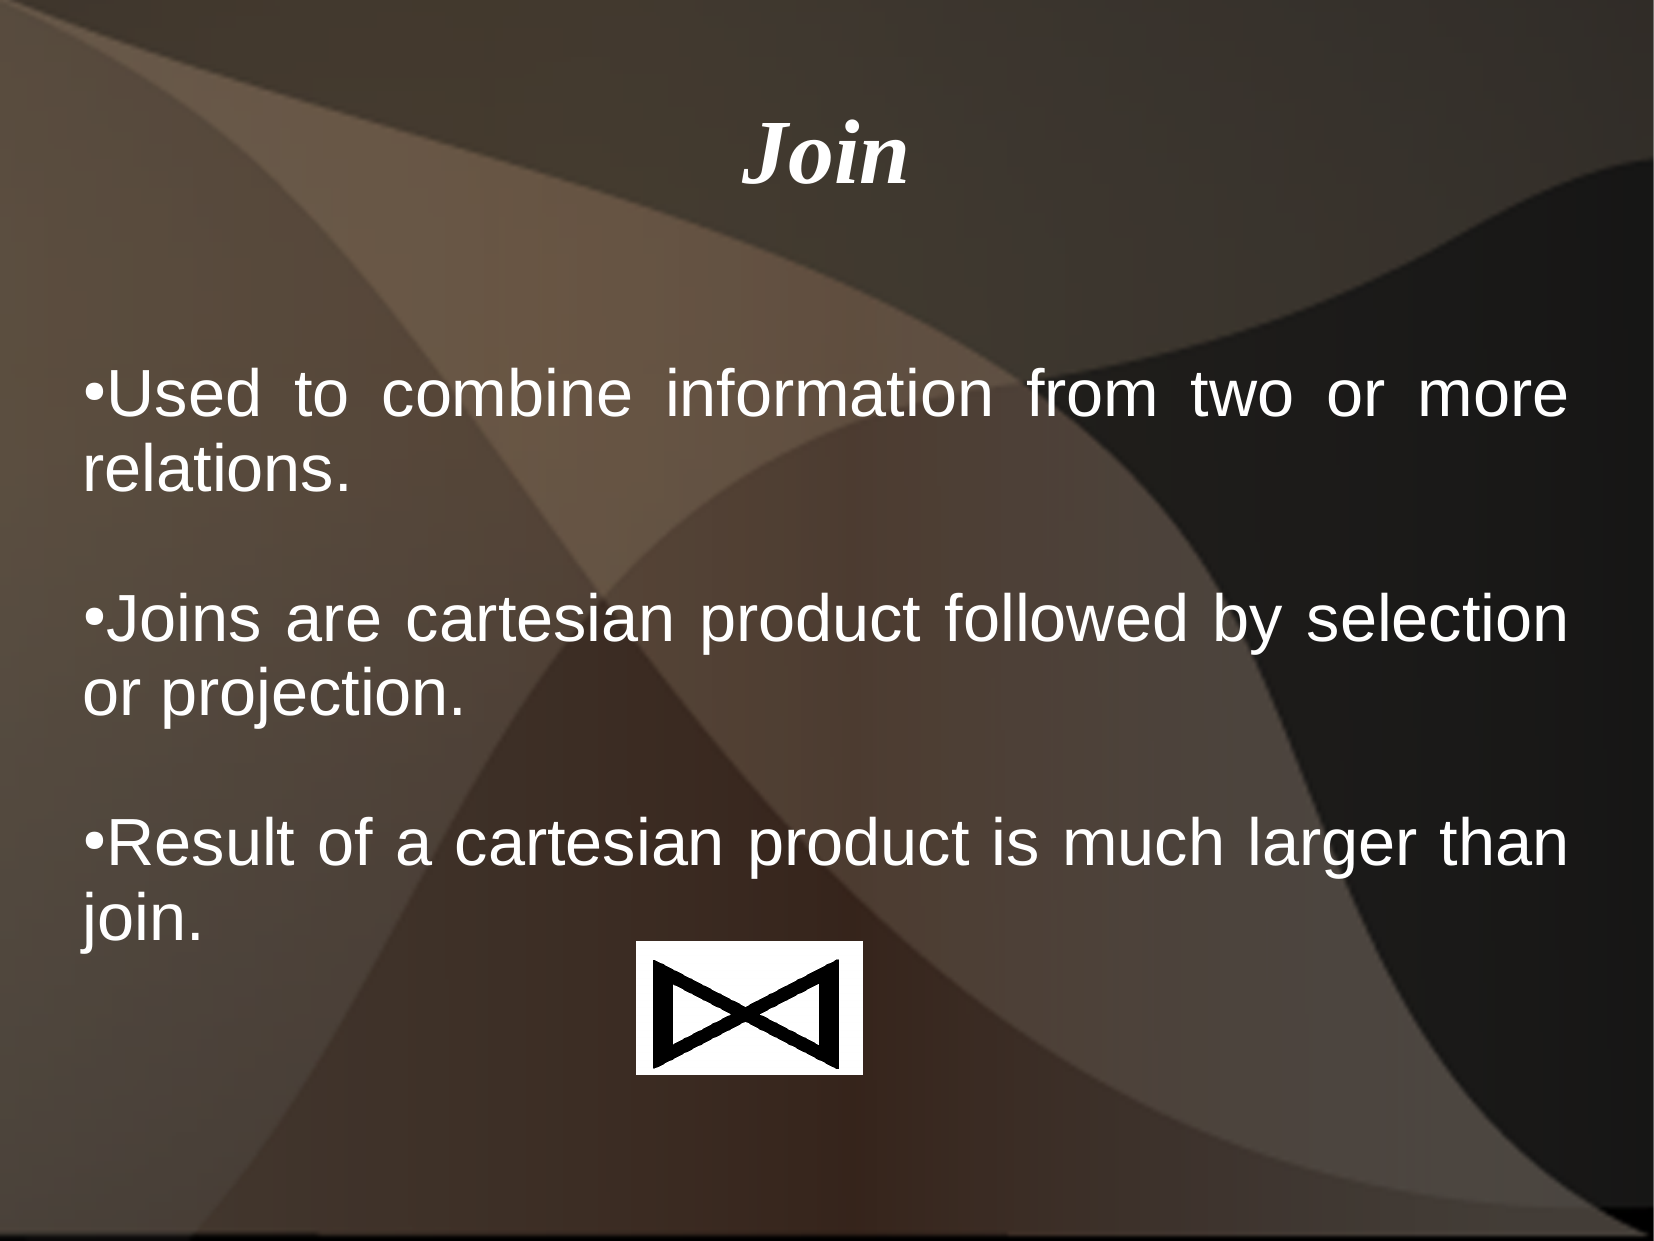

# Join
Used to combine information from two or more relations.
Joins are cartesian product followed by selection or projection.
Result of a cartesian product is much larger than join.